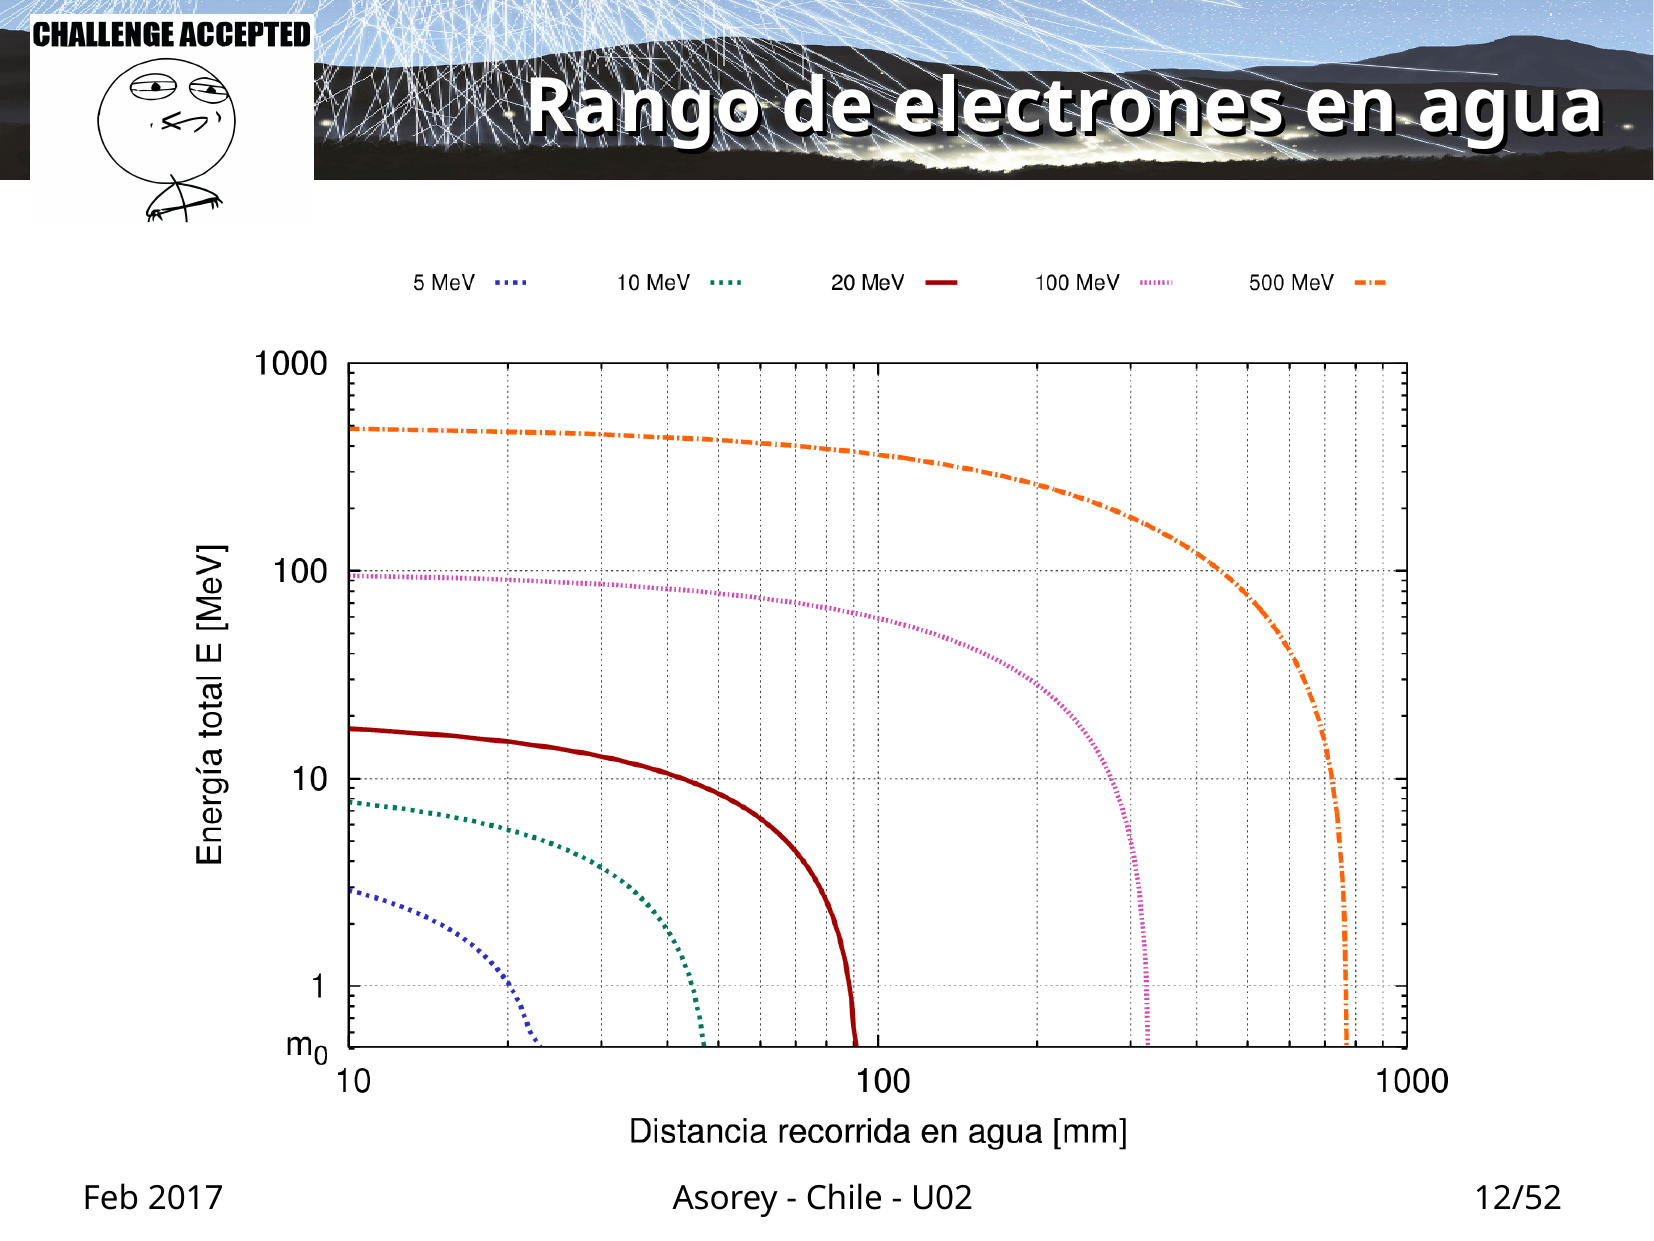

<
# Rango de electrones en agua
Feb 2017
Asorey - Chile - U02
12